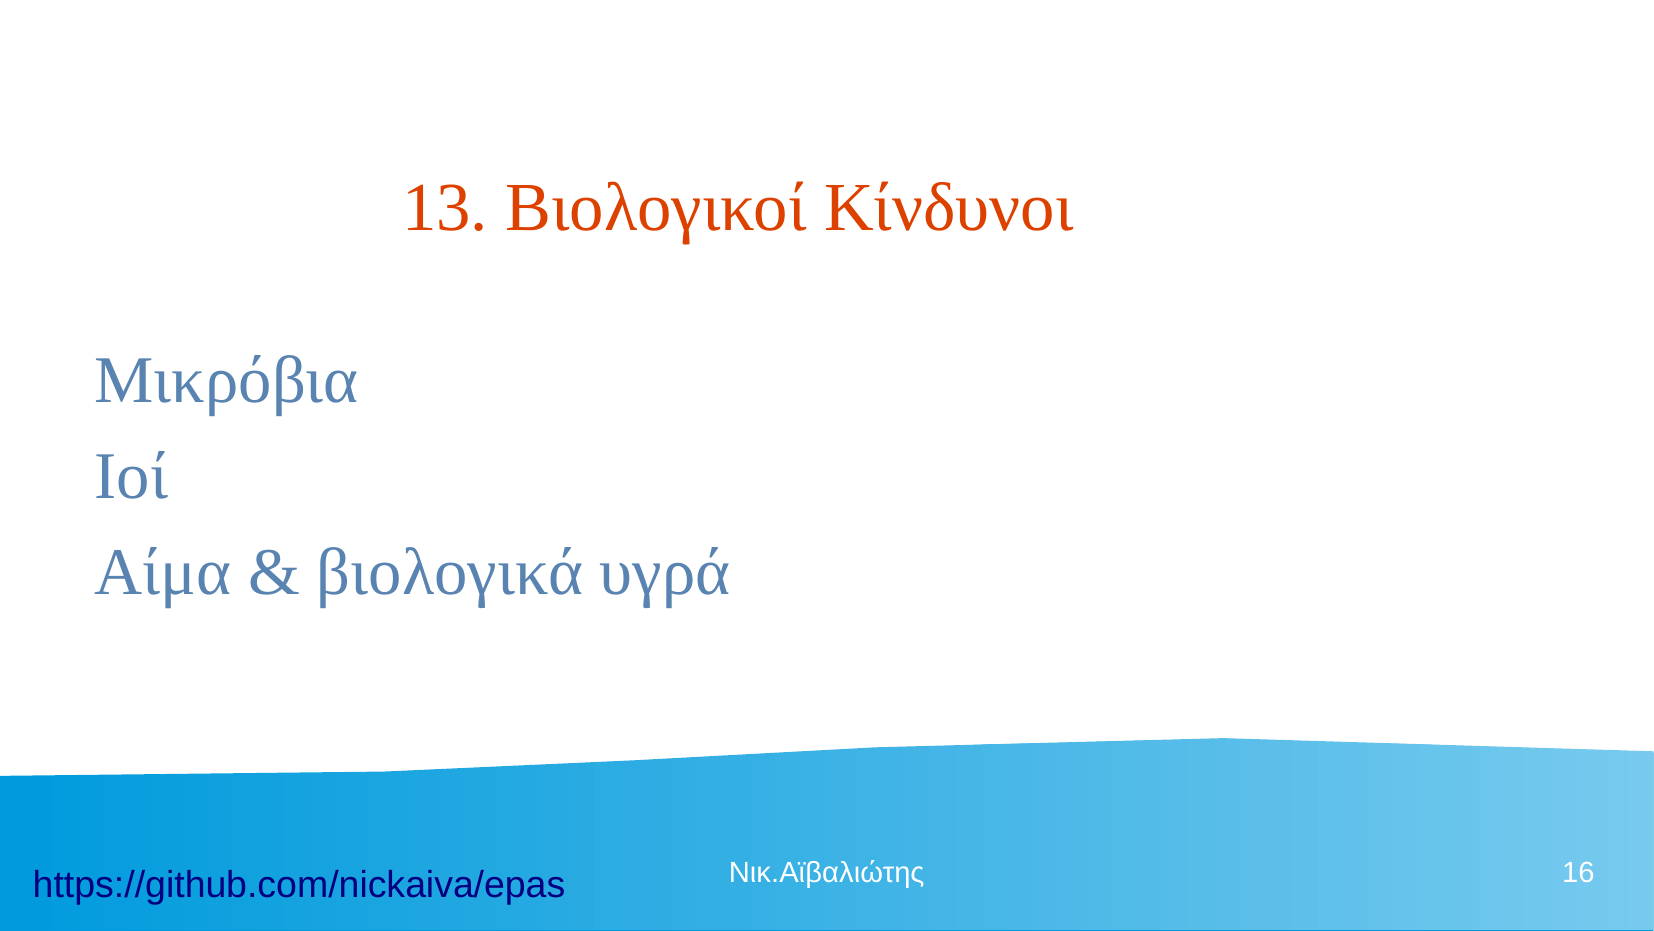

# 13. Βιολογικοί Κίνδυνοι
Μικρόβια
Ιοί
Αίμα & βιολογικά υγρά
Νικ.Αϊβαλιώτης
16